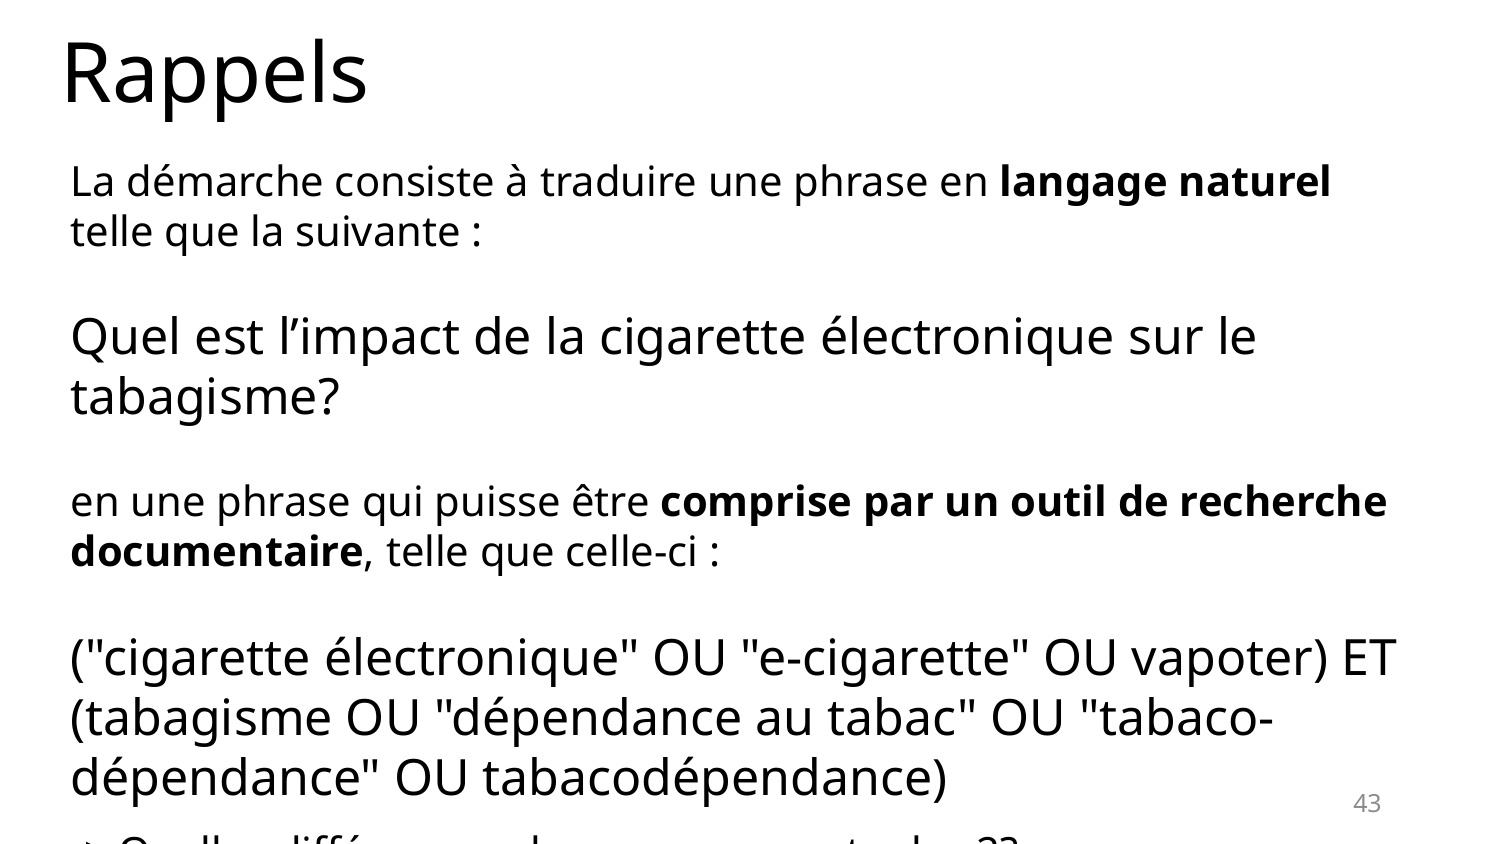

Rappels
La démarche consiste à traduire une phrase en langage naturel telle que la suivante :
Quel est l’impact de la cigarette électronique sur le tabagisme?
en une phrase qui puisse être comprise par un outil de recherche documentaire, telle que celle-ci :
("cigarette électronique" OU "e-cigarette" OU vapoter) ET (tabagisme OU "dépendance au tabac" OU "tabaco-dépendance" OU tabacodépendance)
-> Quelles différences observez-vous entre les 2?
43